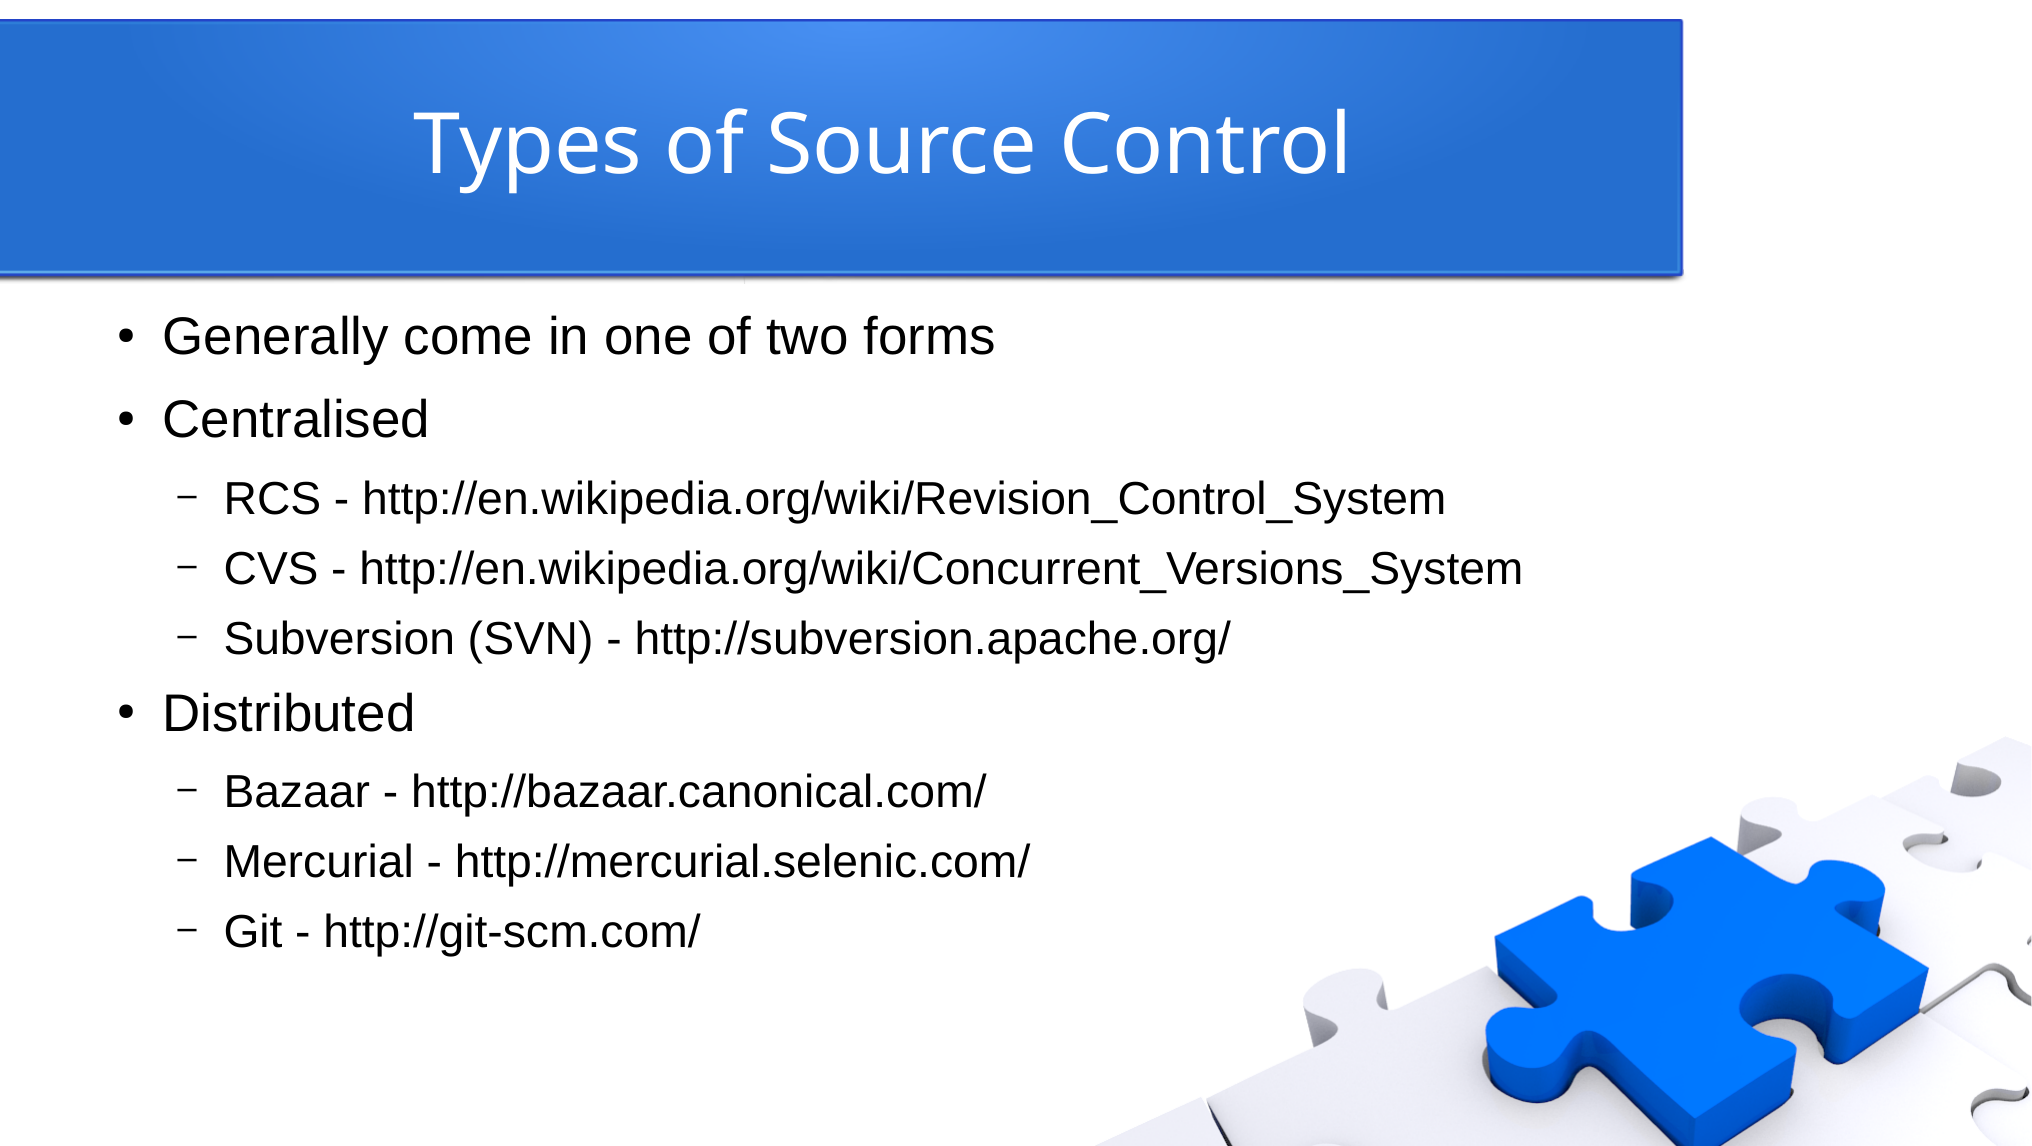

# Types of Source Control
Generally come in one of two forms
Centralised
RCS - http://en.wikipedia.org/wiki/Revision_Control_System
CVS - http://en.wikipedia.org/wiki/Concurrent_Versions_System
Subversion (SVN) - http://subversion.apache.org/
Distributed
Bazaar - http://bazaar.canonical.com/
Mercurial - http://mercurial.selenic.com/
Git - http://git-scm.com/